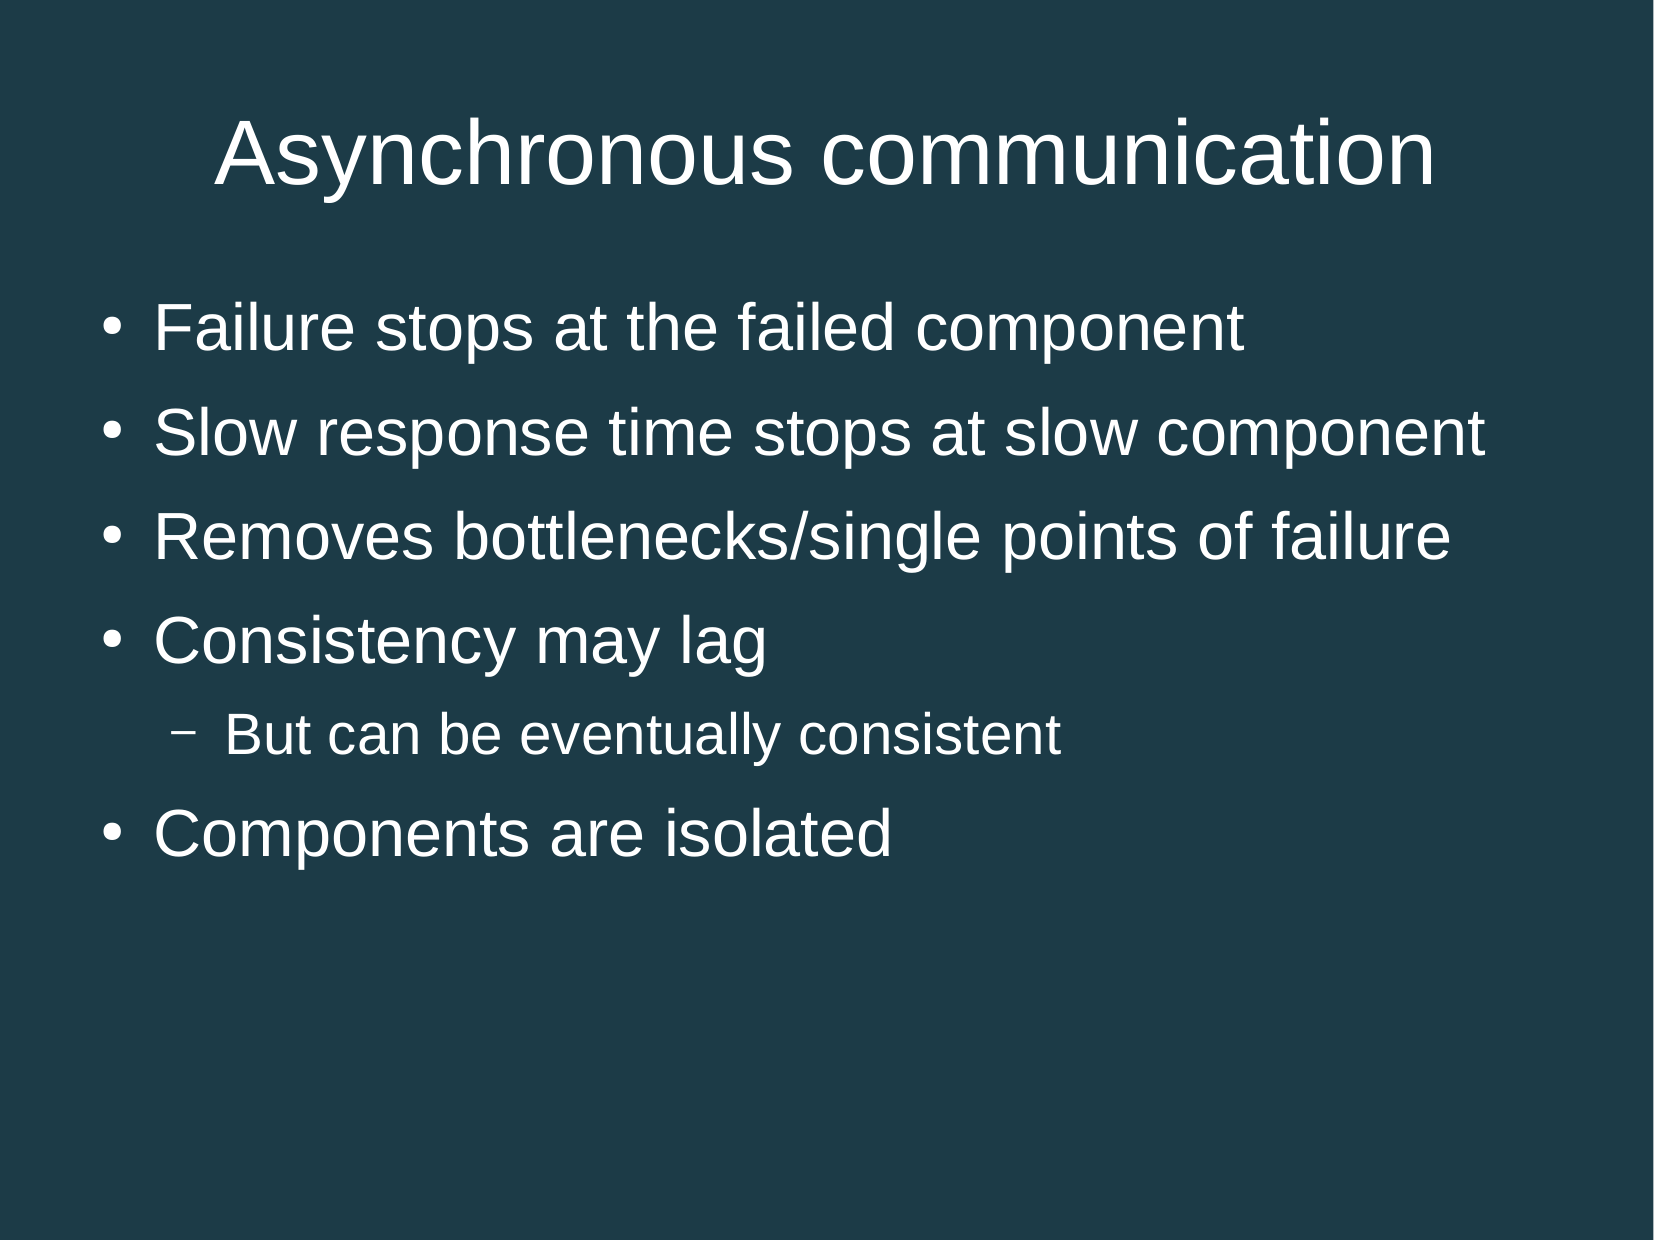

# Asynchronous communication
Failure stops at the failed component
Slow response time stops at slow component
Removes bottlenecks/single points of failure
Consistency may lag
But can be eventually consistent
Components are isolated